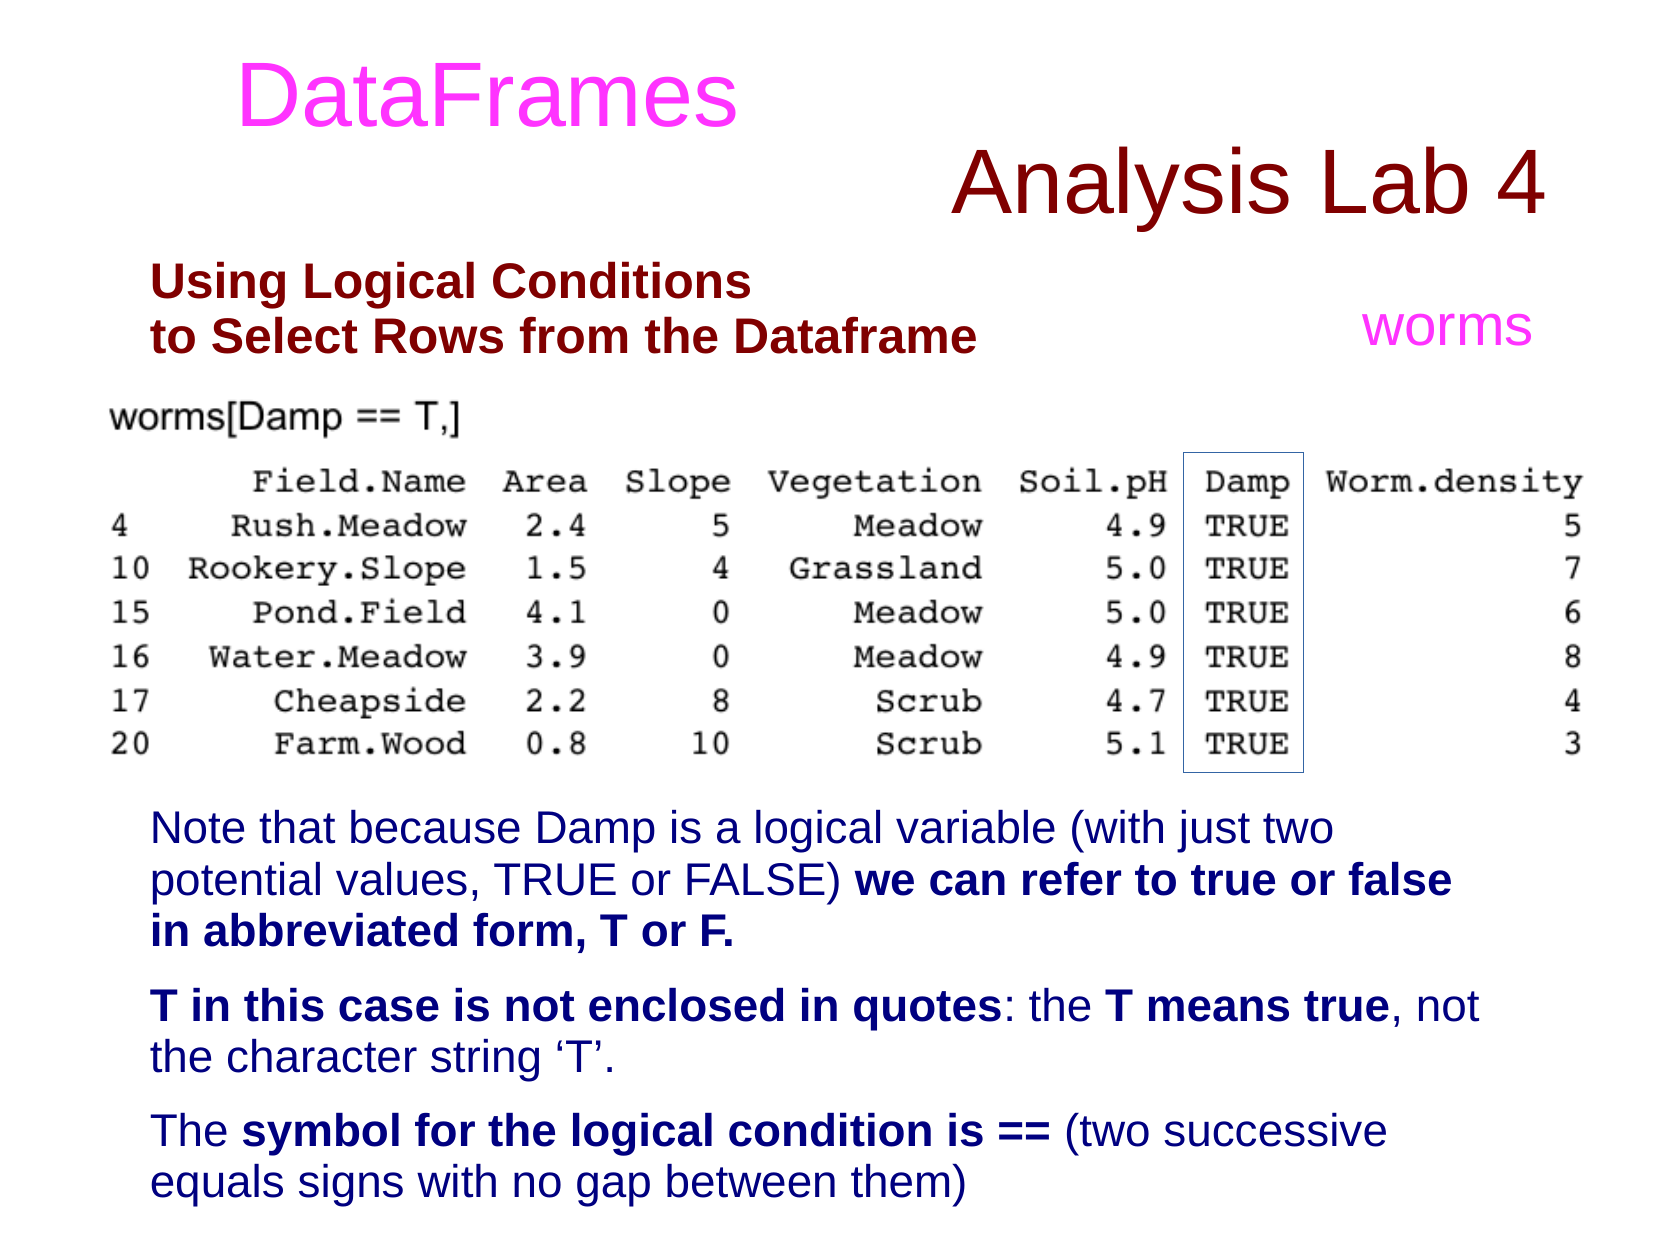

DataFrames
# Analysis Lab 4
Using Logical Conditions
to Select Rows from the Dataframe
Note that because Damp is a logical variable (with just two potential values, TRUE or FALSE) we can refer to true or false in abbreviated form, T or F.
T in this case is not enclosed in quotes: the T means true, not the character string ‘T’.
The symbol for the logical condition is == (two successive equals signs with no gap between them)
worms